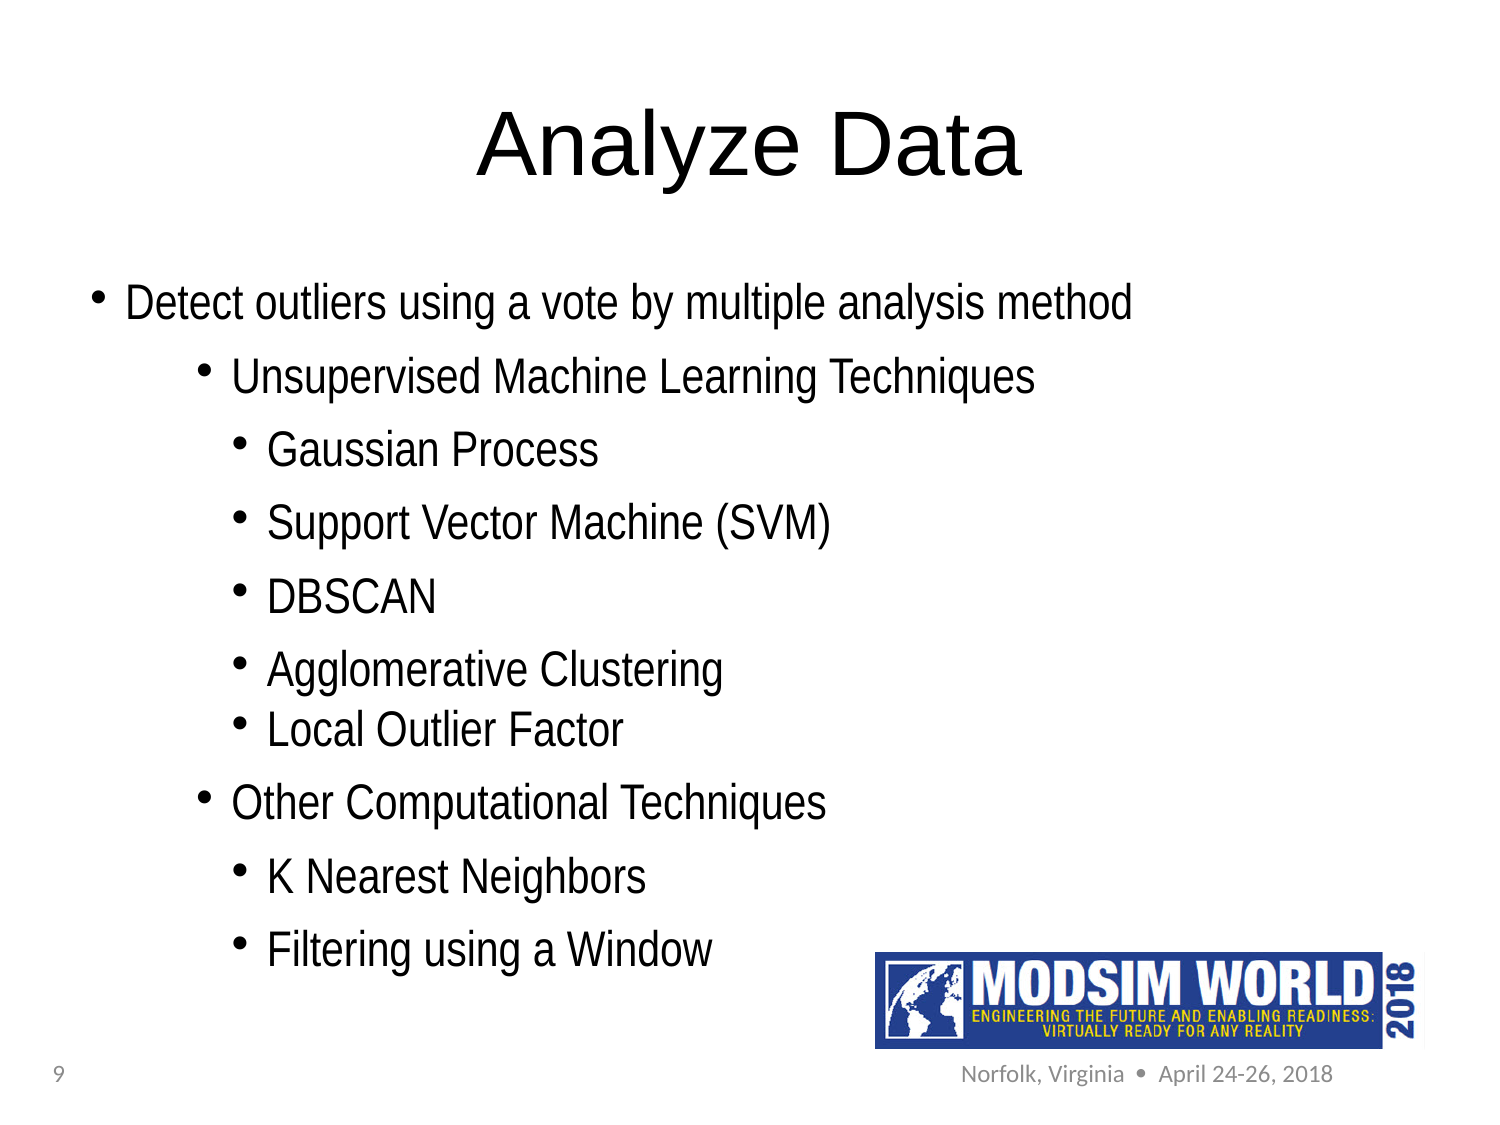

Analyze Data
Detect outliers using a vote by multiple analysis method
Unsupervised Machine Learning Techniques
Gaussian Process
Support Vector Machine (SVM)
DBSCAN
Agglomerative Clustering
Local Outlier Factor
Other Computational Techniques
K Nearest Neighbors
Filtering using a Window
Norfolk, Virginia  April 24-26, 2018